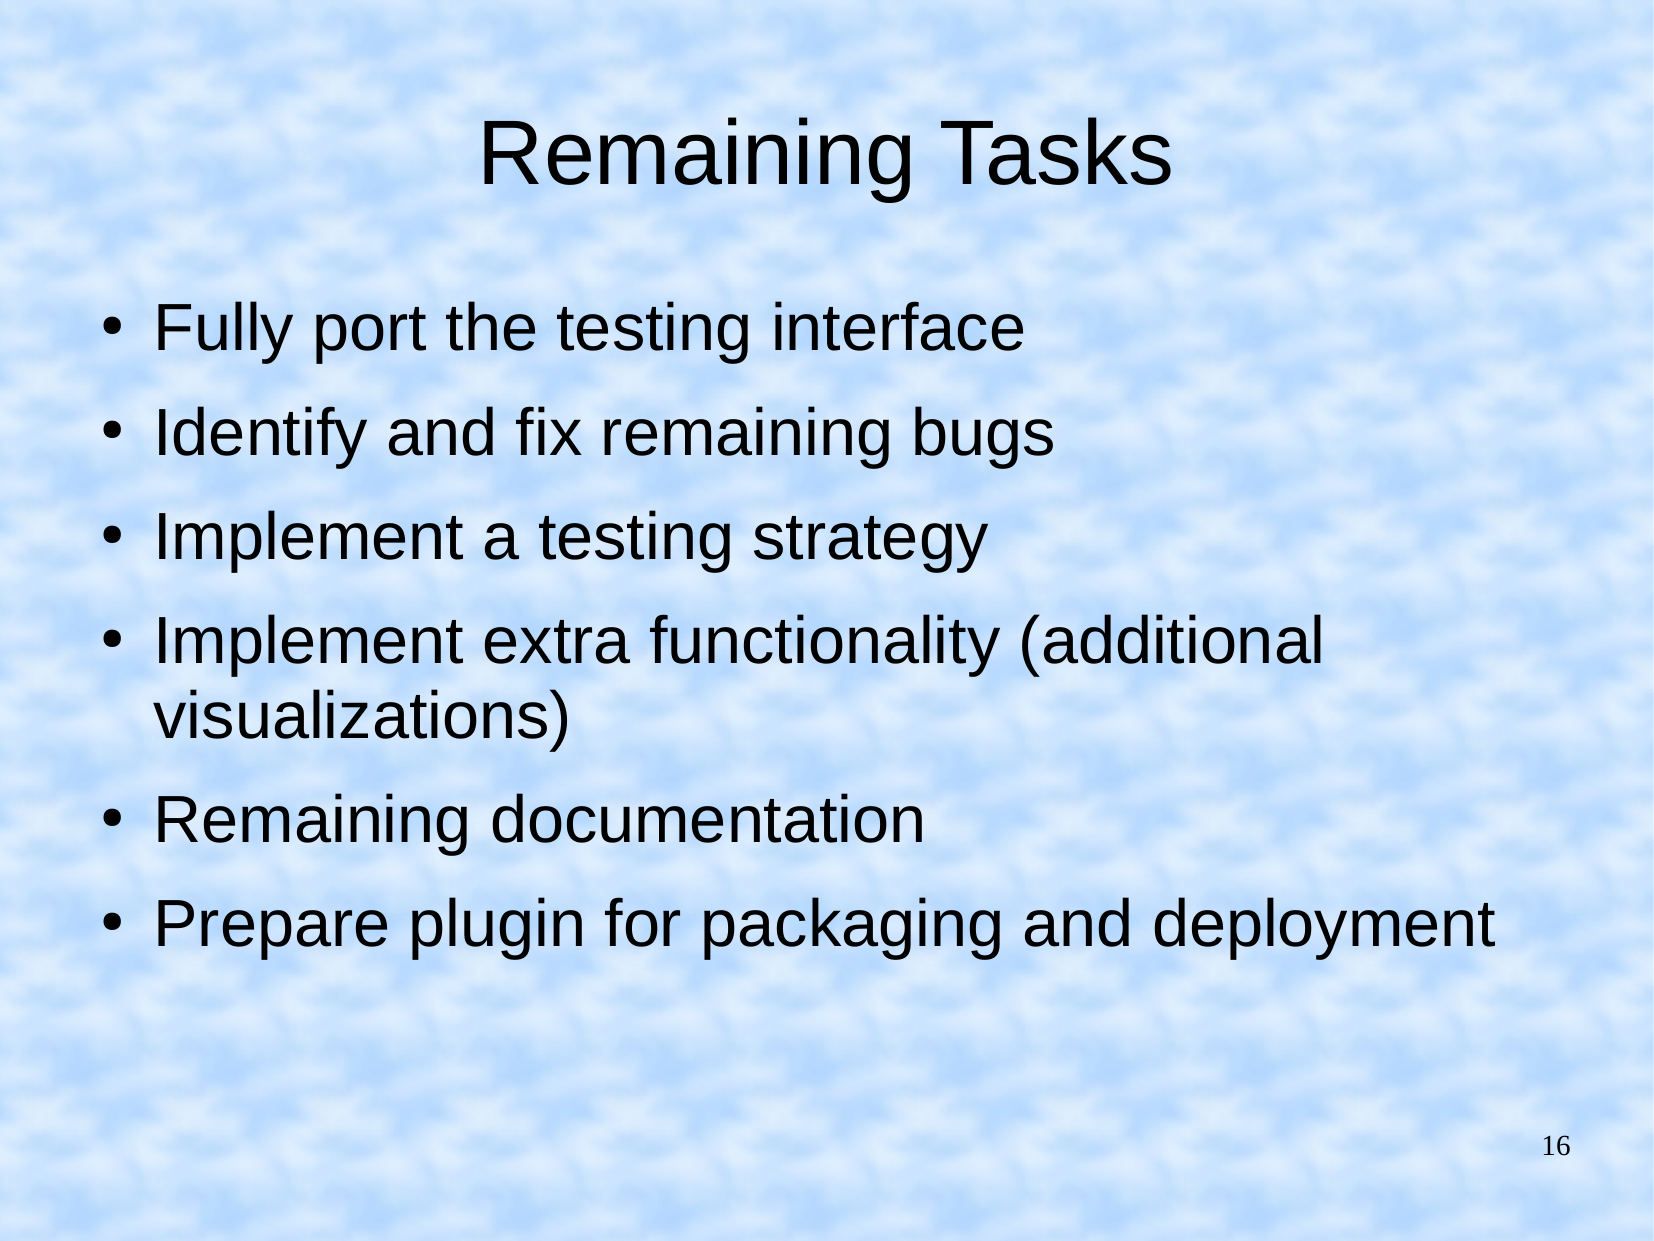

# Remaining Tasks
Fully port the testing interface
Identify and fix remaining bugs
Implement a testing strategy
Implement extra functionality (additional visualizations)
Remaining documentation
Prepare plugin for packaging and deployment
16